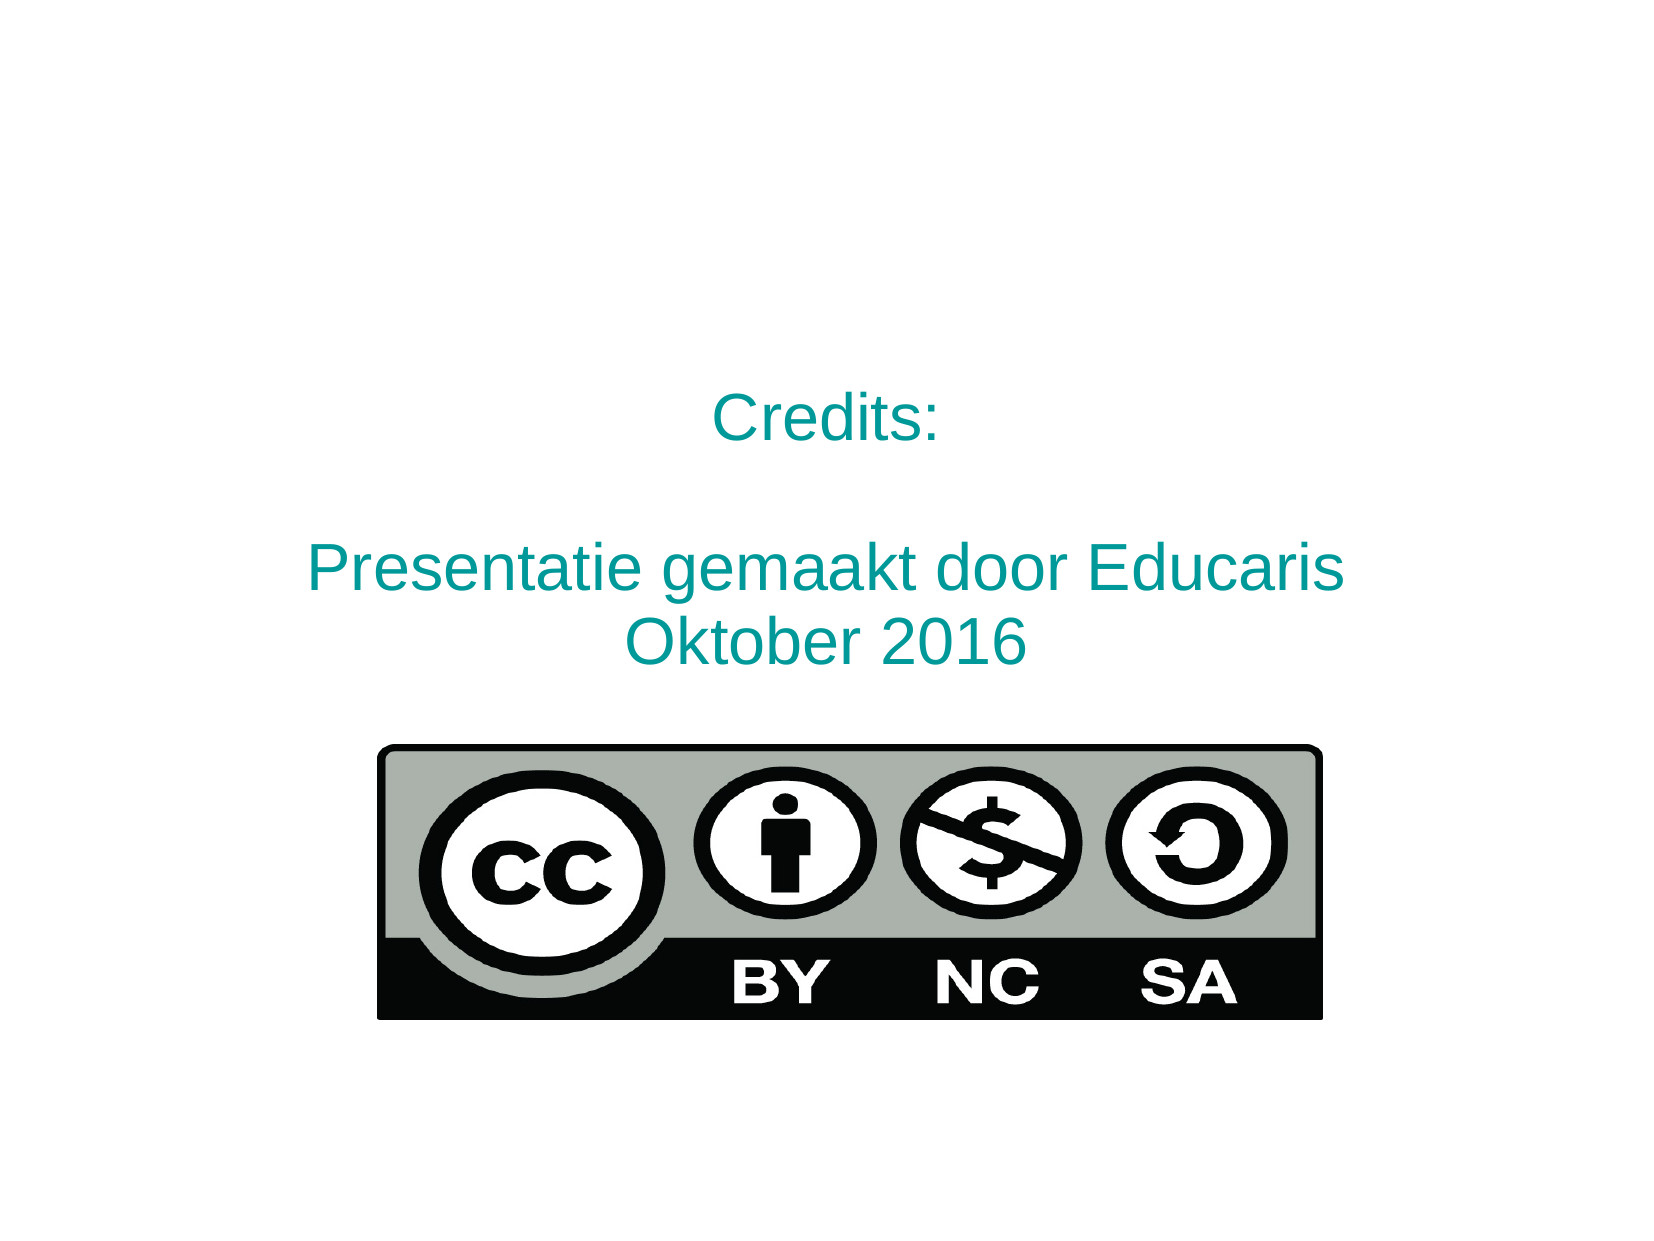

# Credits:
Presentatie gemaakt door Educaris
Oktober 2016